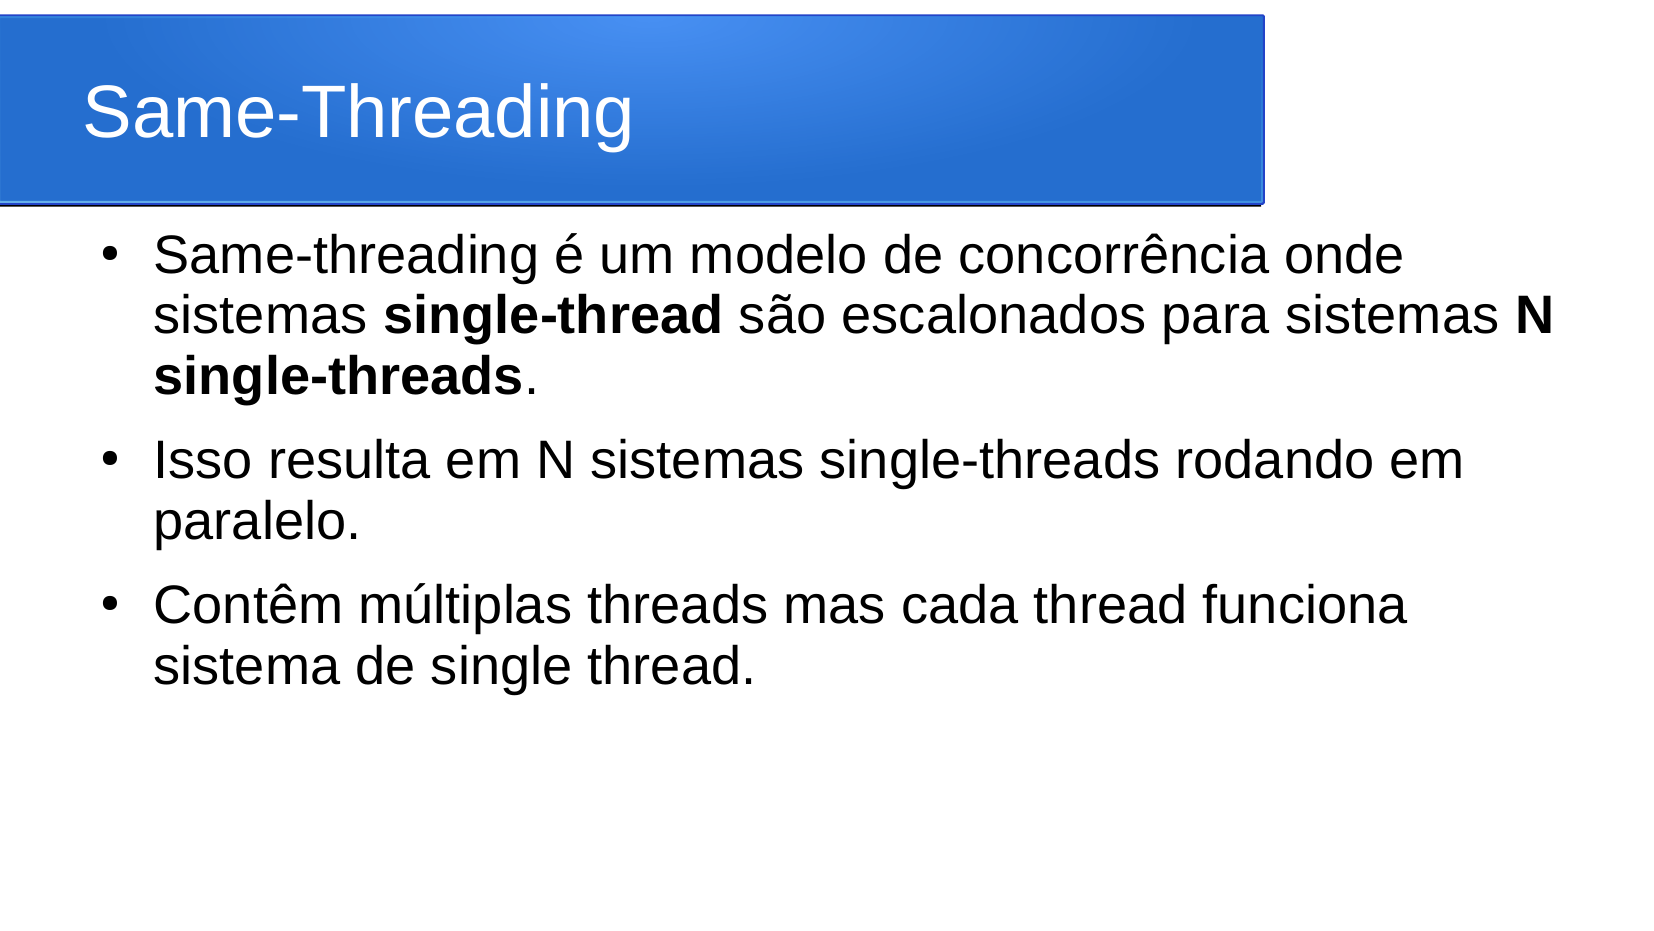

# Same-Threading
Same-threading é um modelo de concorrência onde sistemas single-thread são escalonados para sistemas N single-threads.
Isso resulta em N sistemas single-threads rodando em paralelo.
Contêm múltiplas threads mas cada thread funciona sistema de single thread.